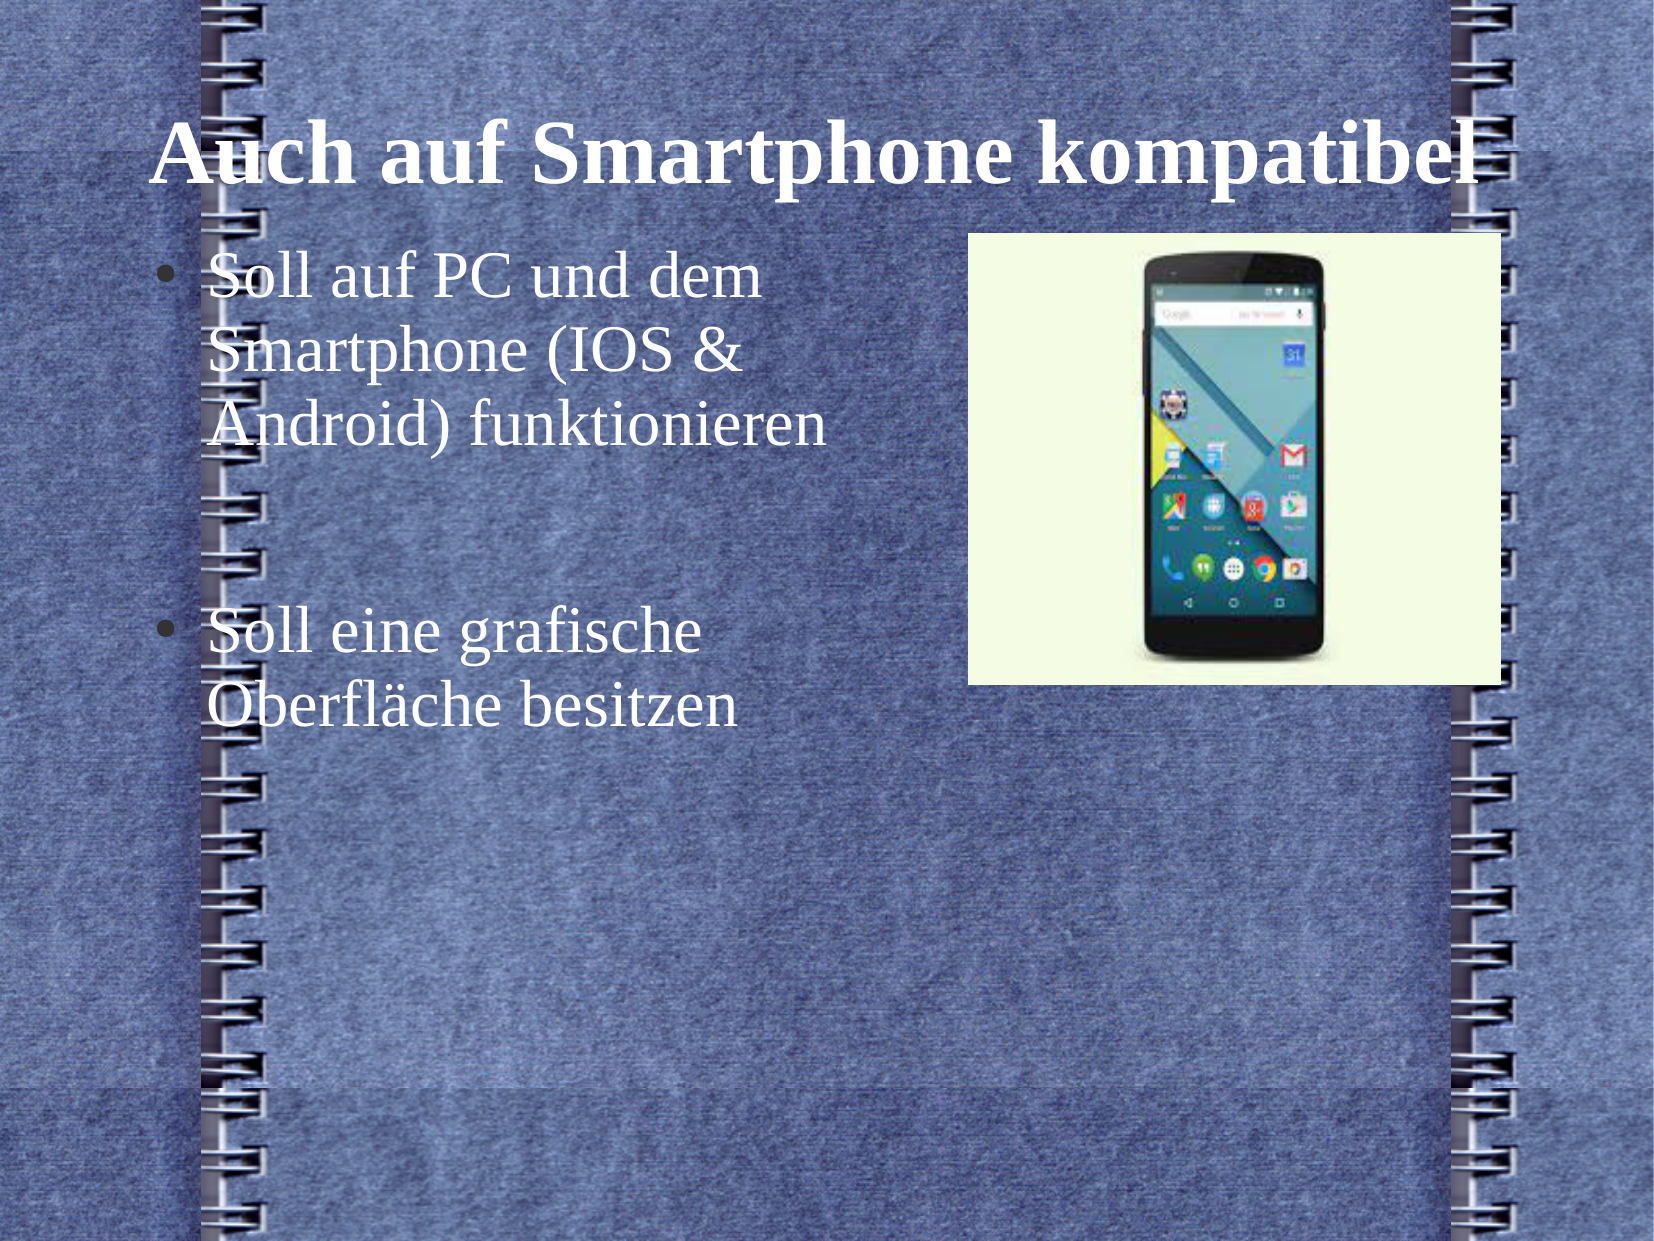

# Auch auf Smartphone kompatibel
Soll auf PC und dem Smartphone (IOS & Android) funktionieren
Soll eine grafische Oberfläche besitzen